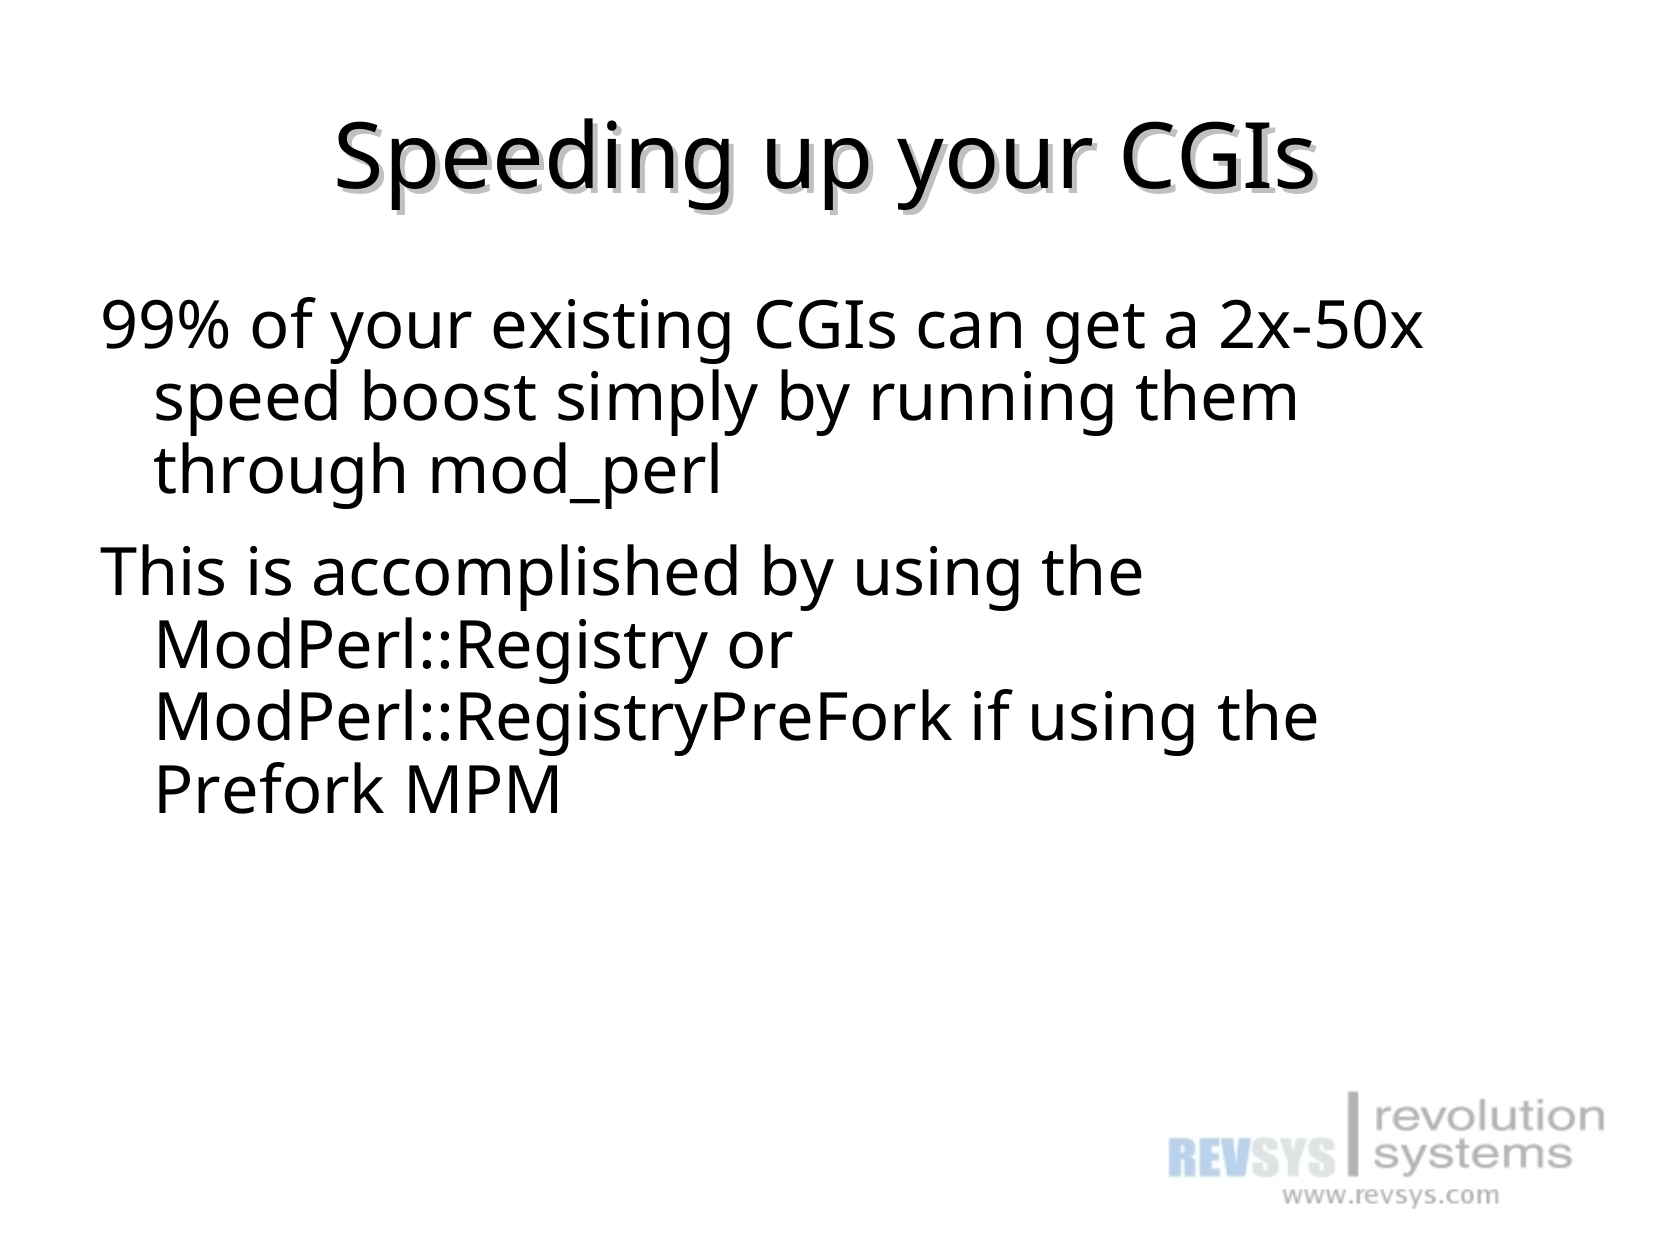

Speeding up your CGIs
# 99% of your existing CGIs can get a 2x-50x speed boost simply by running them through mod_perl
This is accomplished by using the ModPerl::Registry or ModPerl::RegistryPreFork if using the Prefork MPM